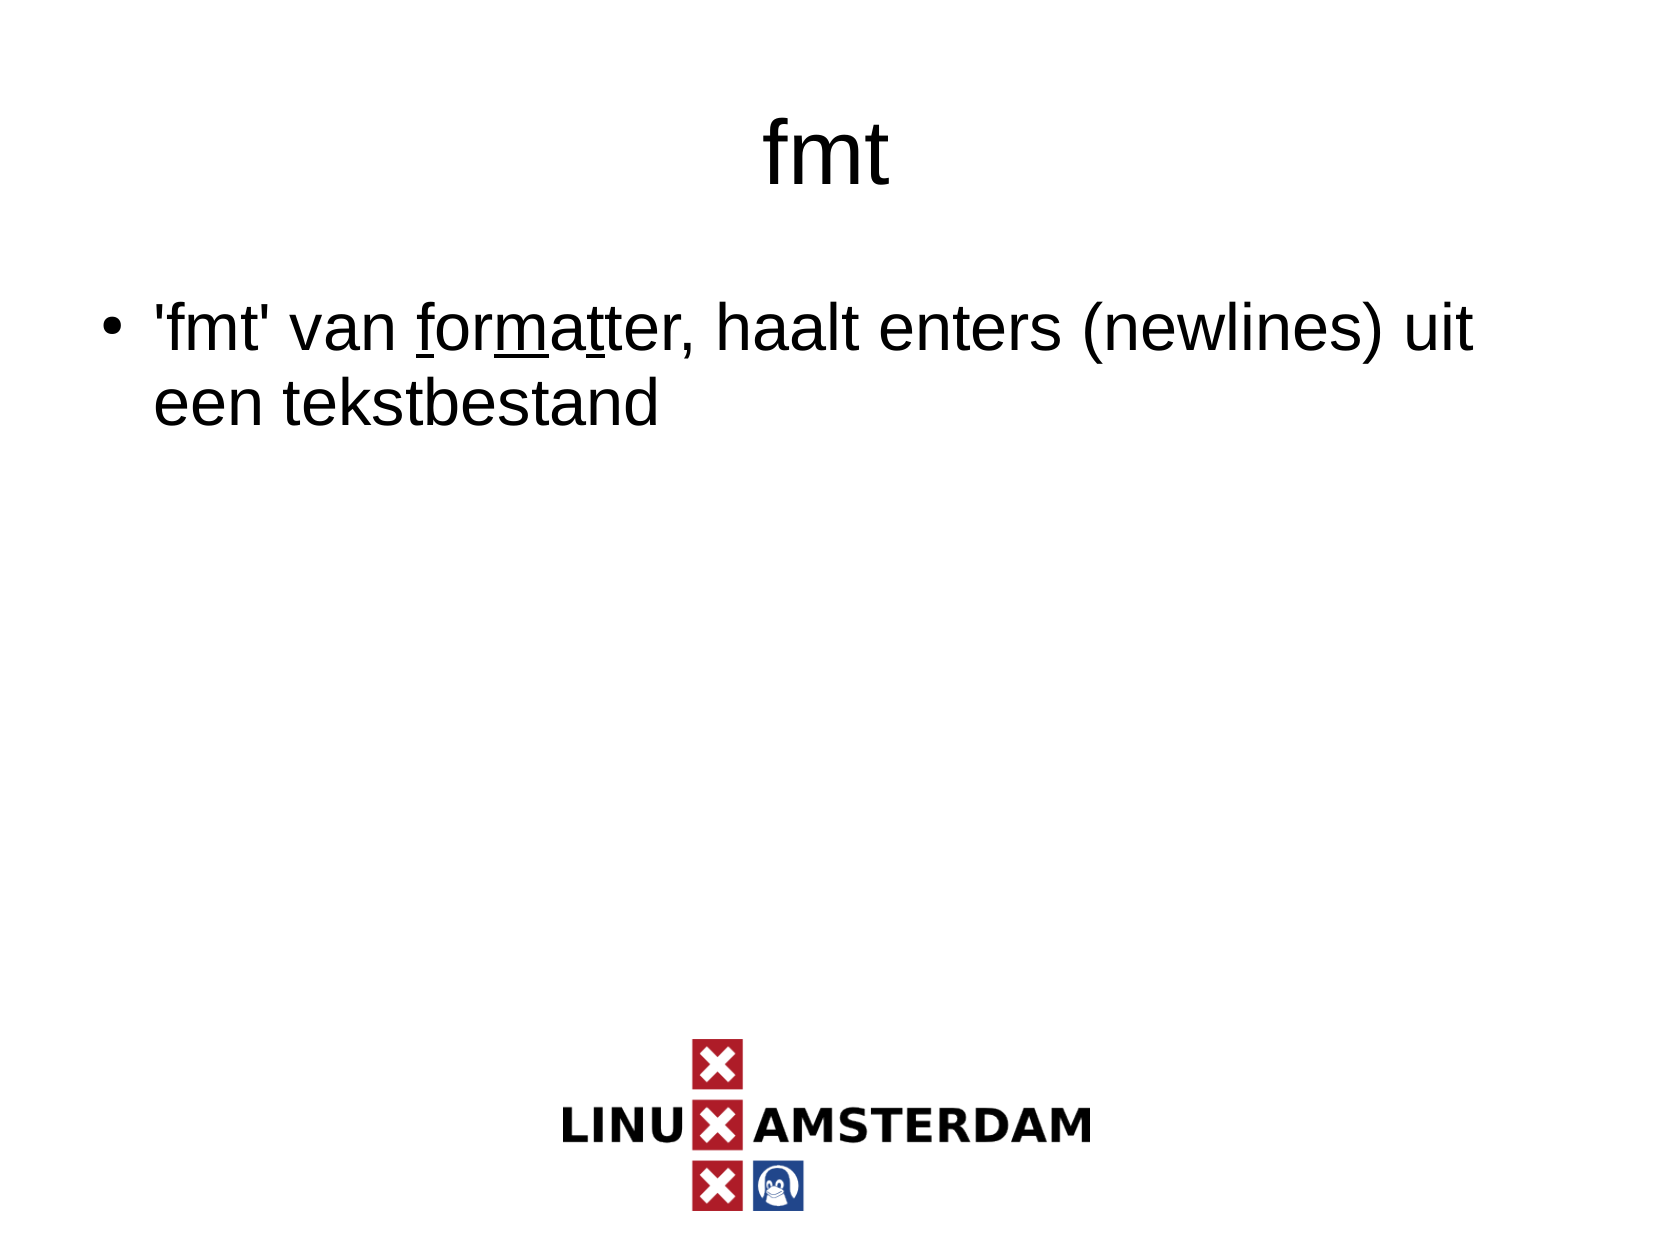

# fmt
'fmt' van formatter, haalt enters (newlines) uit een tekstbestand